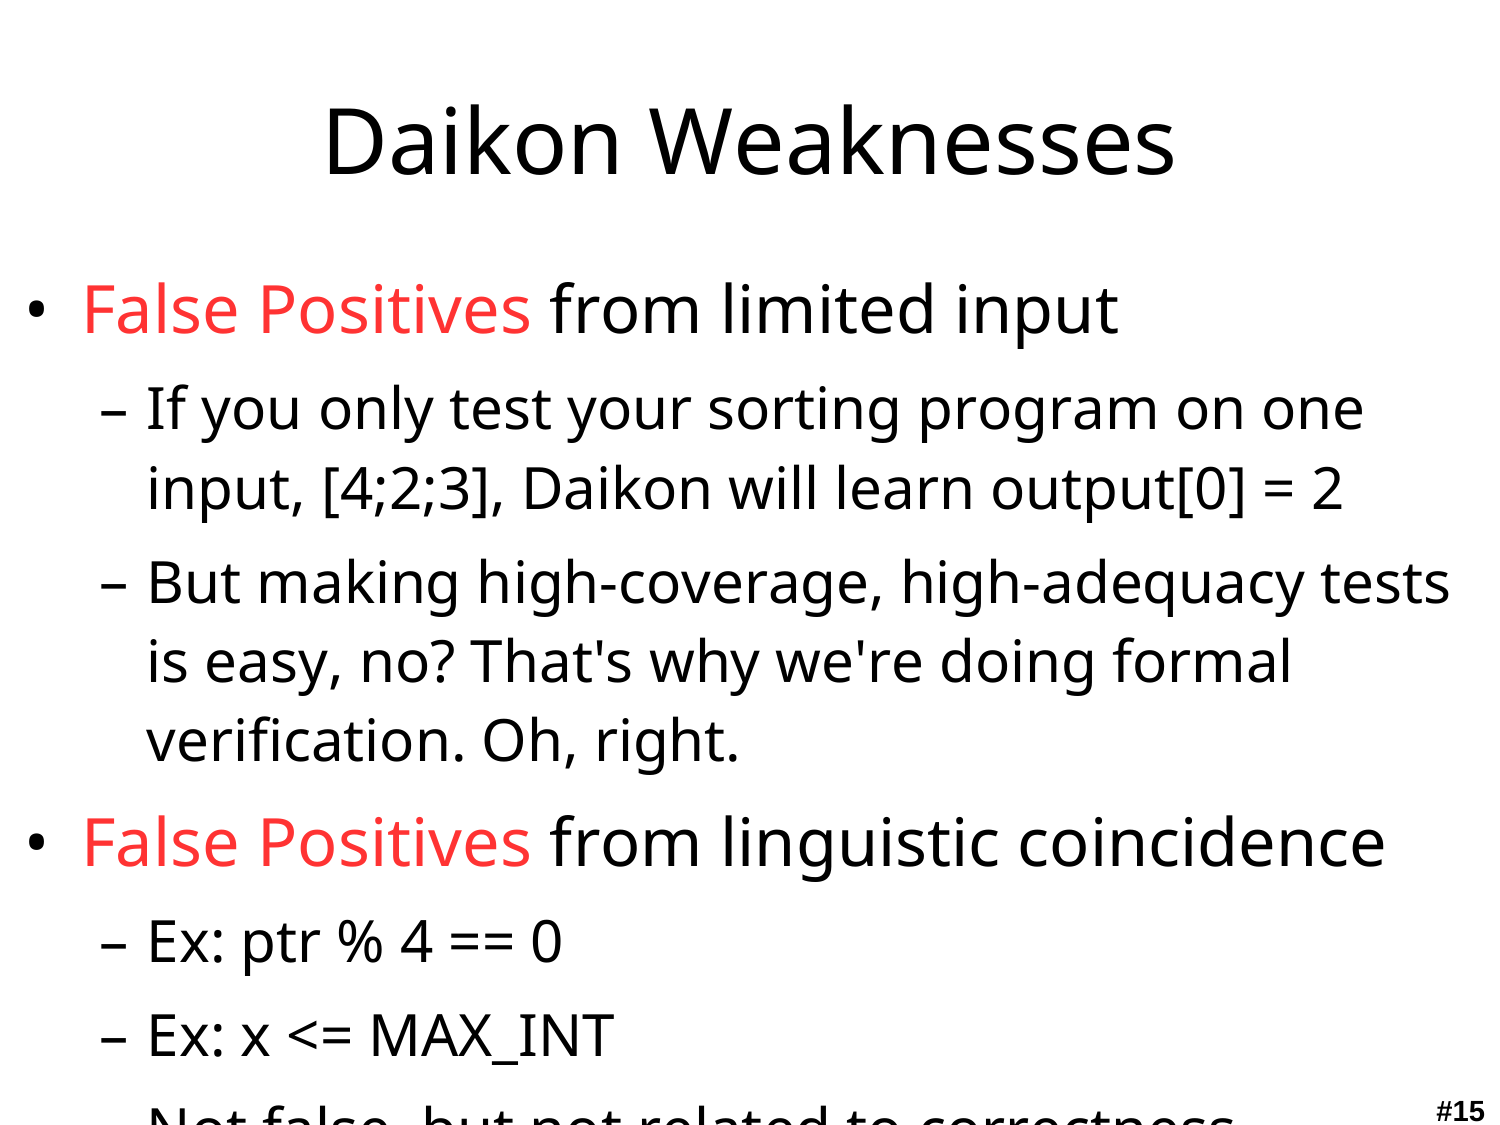

# Daikon Weaknesses
False Positives from limited input
If you only test your sorting program on one input, [4;2;3], Daikon will learn output[0] = 2
But making high-coverage, high-adequacy tests is easy, no? That's why we're doing formal verification. Oh, right.
False Positives from linguistic coincidence
Ex: ptr % 4 == 0
Ex: x <= MAX_INT
Not false, but not related to correctness.
15